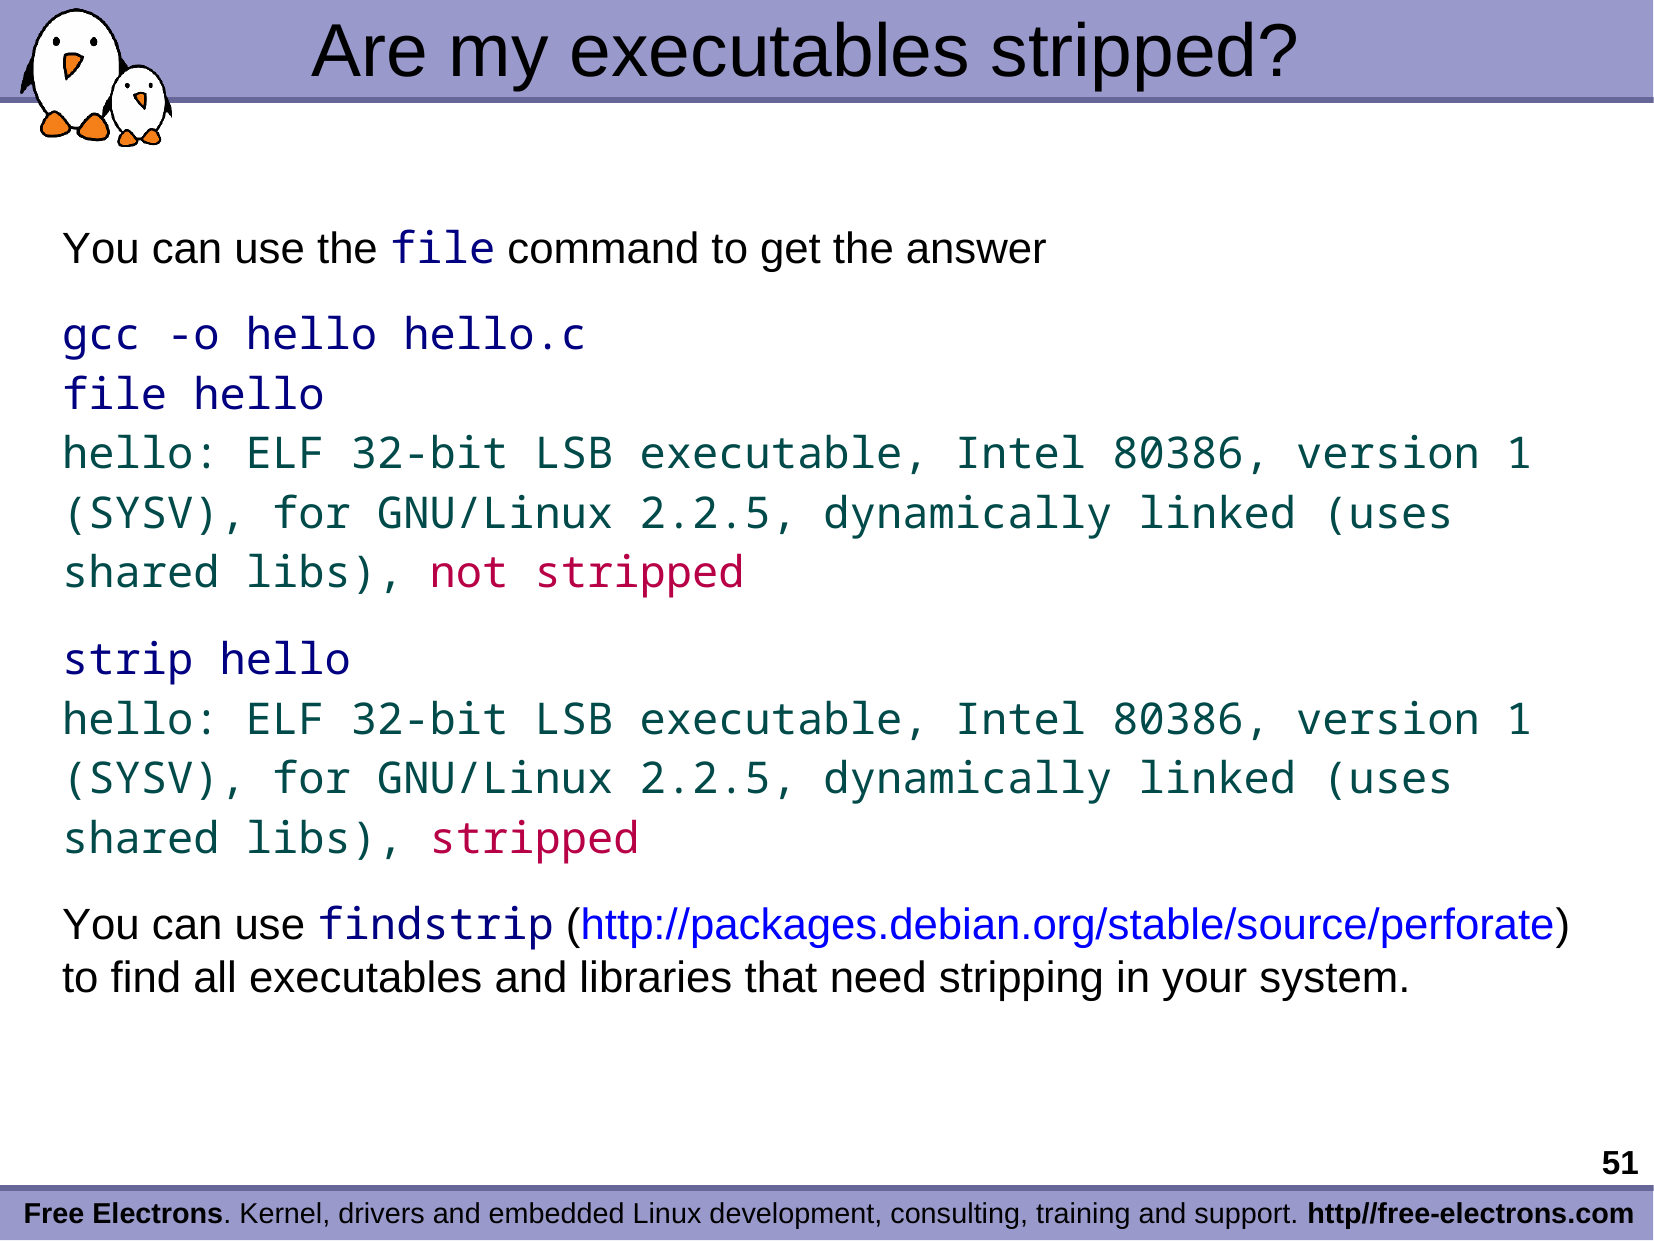

# Are my executables stripped?
You can use the file command to get the answer
gcc -o hello hello.c
file hello
hello: ELF 32-bit LSB executable, Intel 80386, version 1 (SYSV), for GNU/Linux 2.2.5, dynamically linked (uses shared libs), not stripped
strip hello
hello: ELF 32-bit LSB executable, Intel 80386, version 1 (SYSV), for GNU/Linux 2.2.5, dynamically linked (uses shared libs), stripped
You can use findstrip (http://packages.debian.org/stable/source/perforate)
to find all executables and libraries that need stripping in your system.